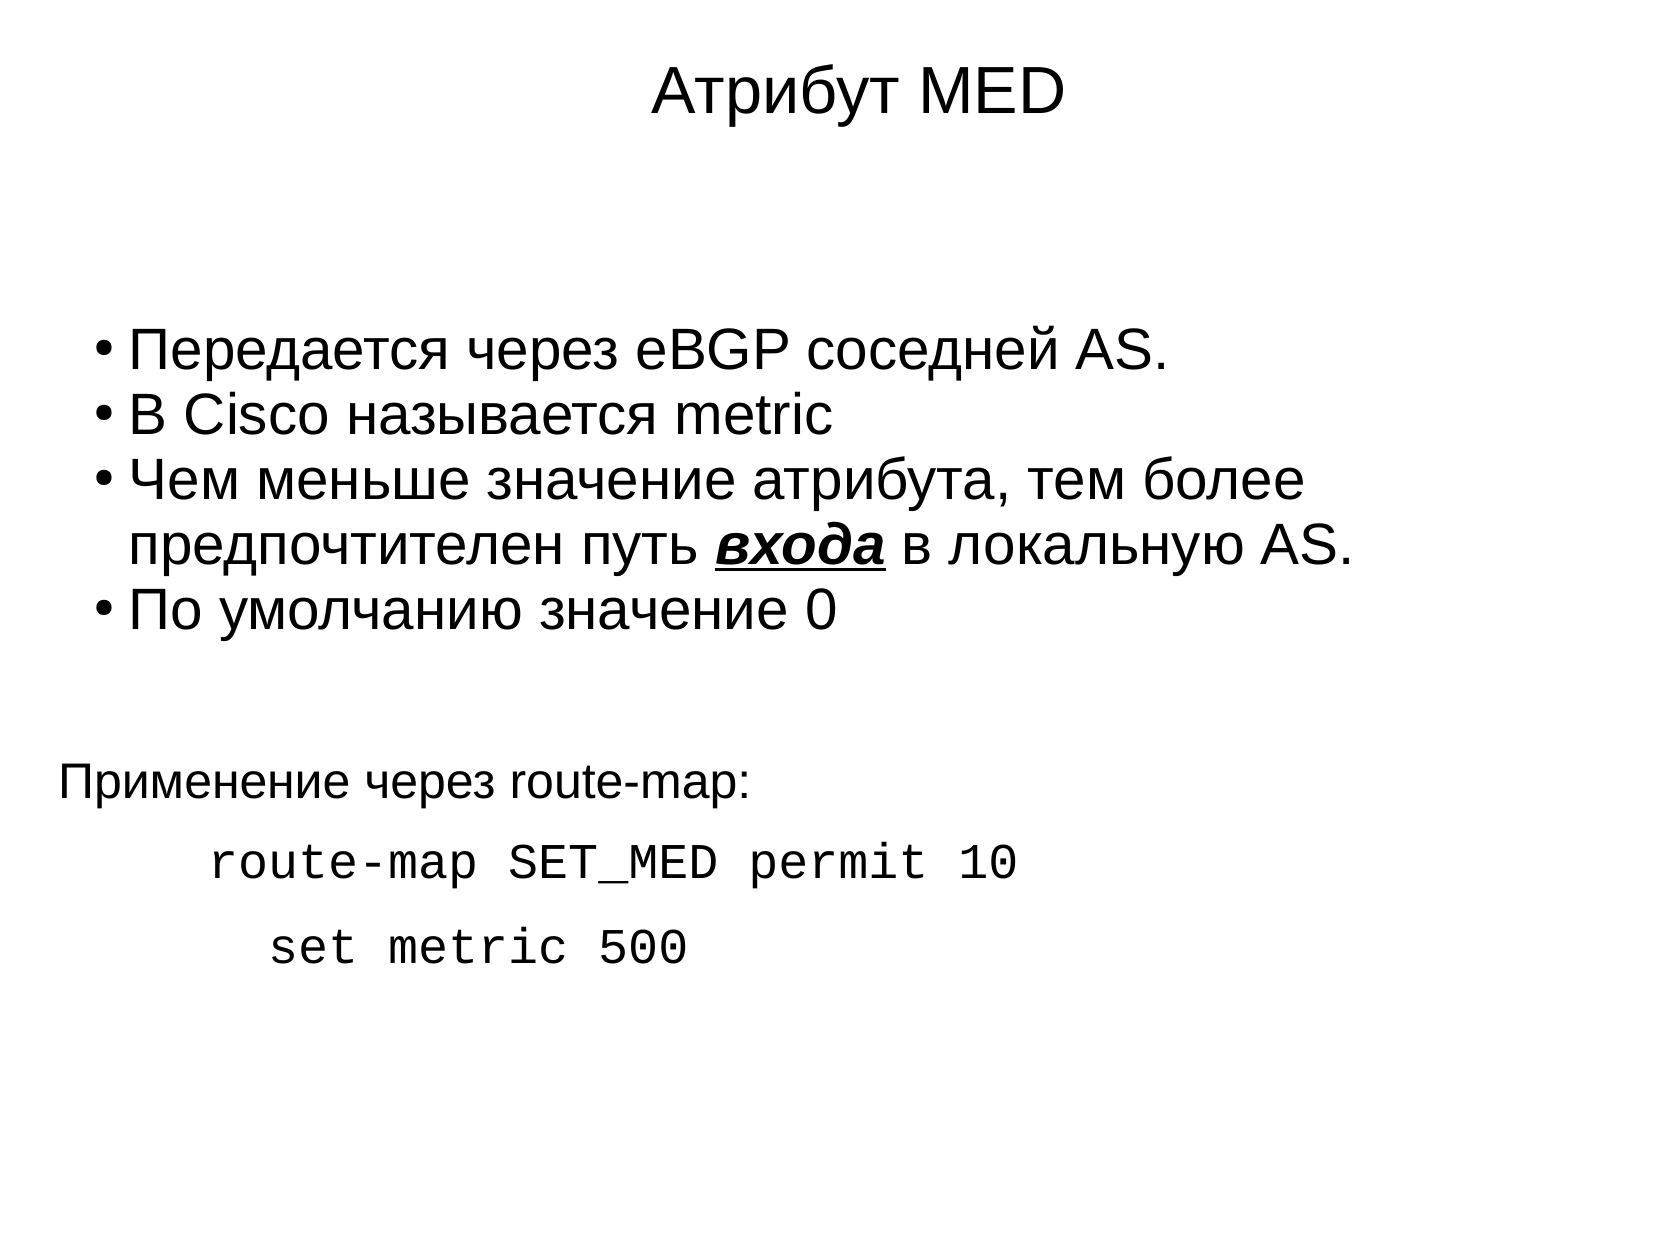

# Атрибут MED
Передается через eBGP соседней AS.
В Cisco называется metric
Чем меньше значение атрибута, тем более предпочтителен путь входа в локальную AS.
По умолчанию значение 0
Применение через route-map:
		route-map SET_MED permit 10
		 set metric 500